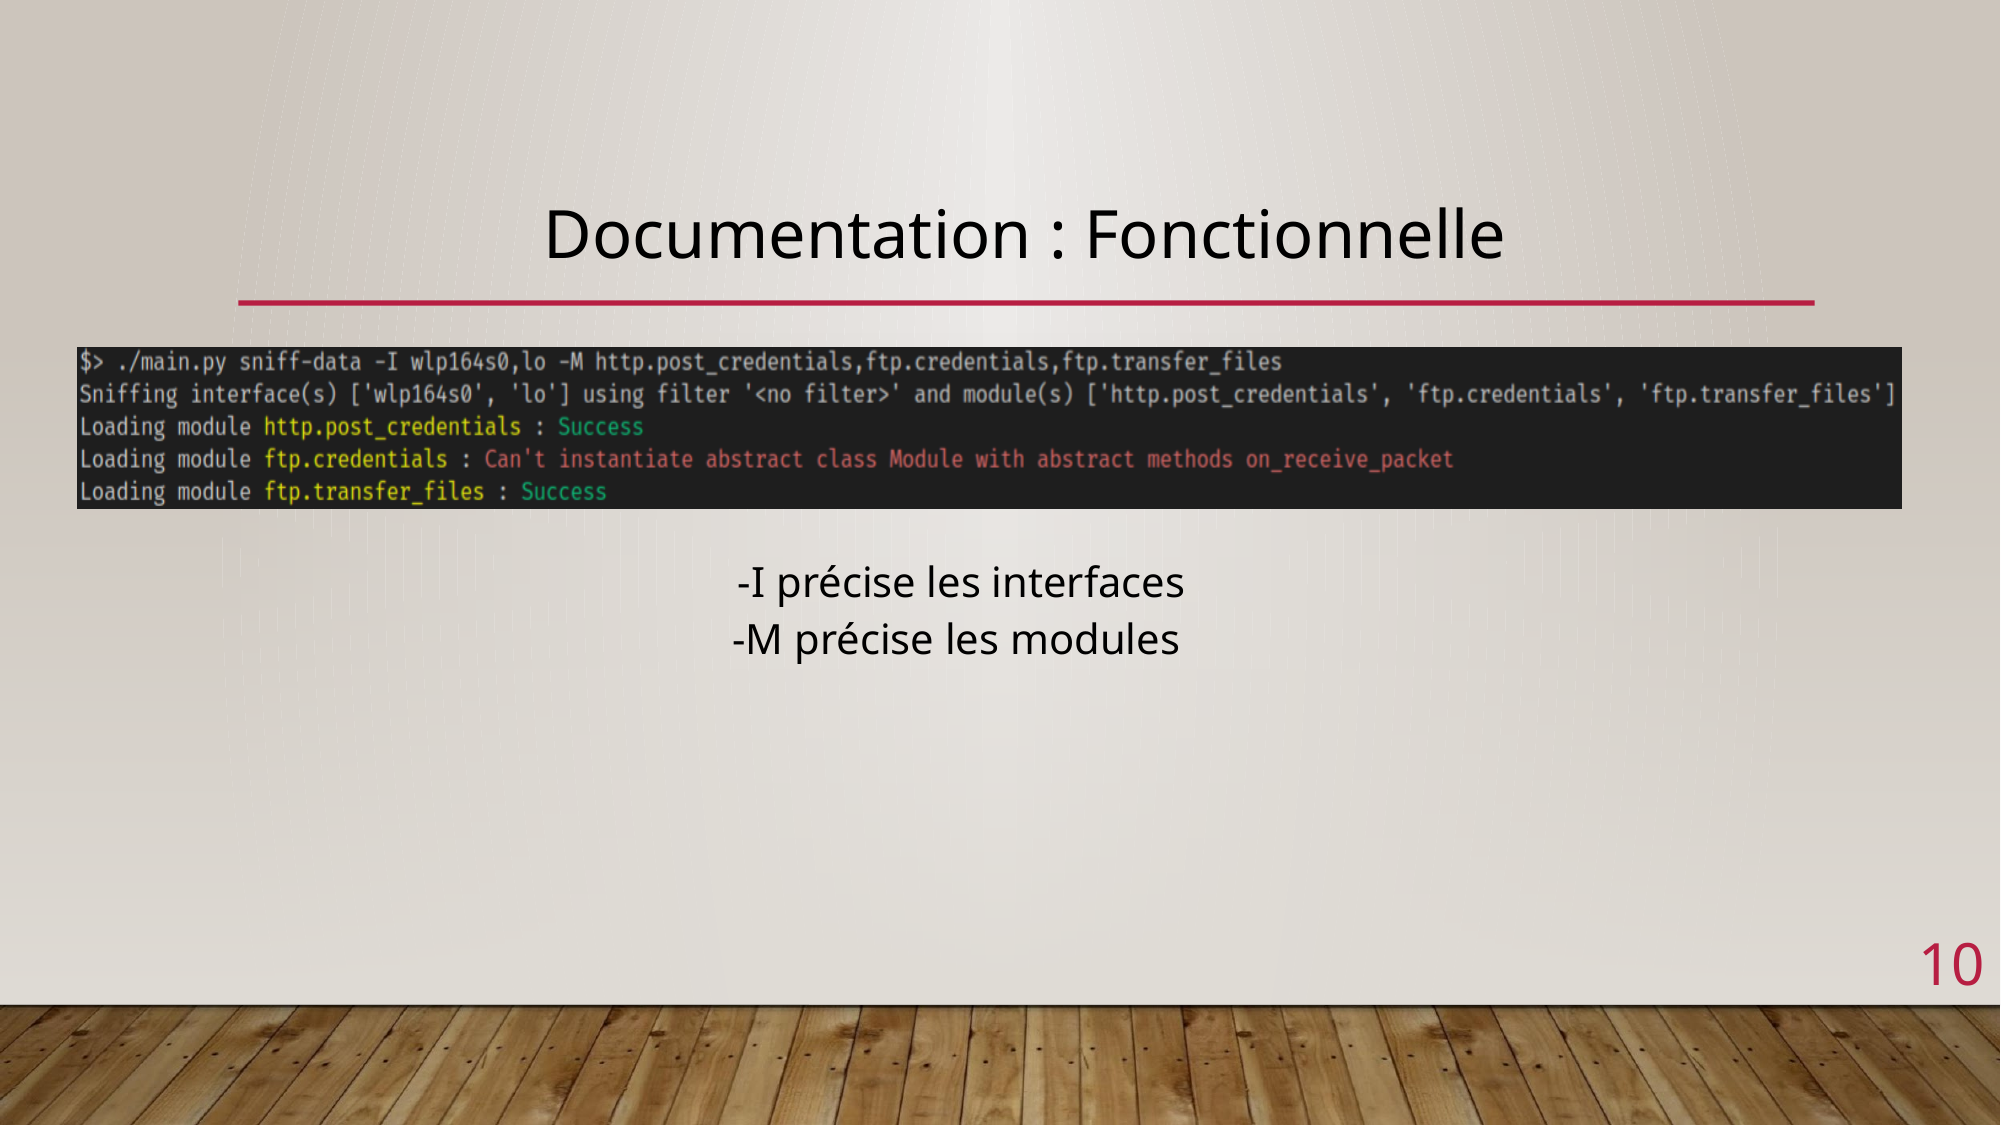

# Documentation : Fonctionnelle
-I précise les interfaces
-M précise les modules